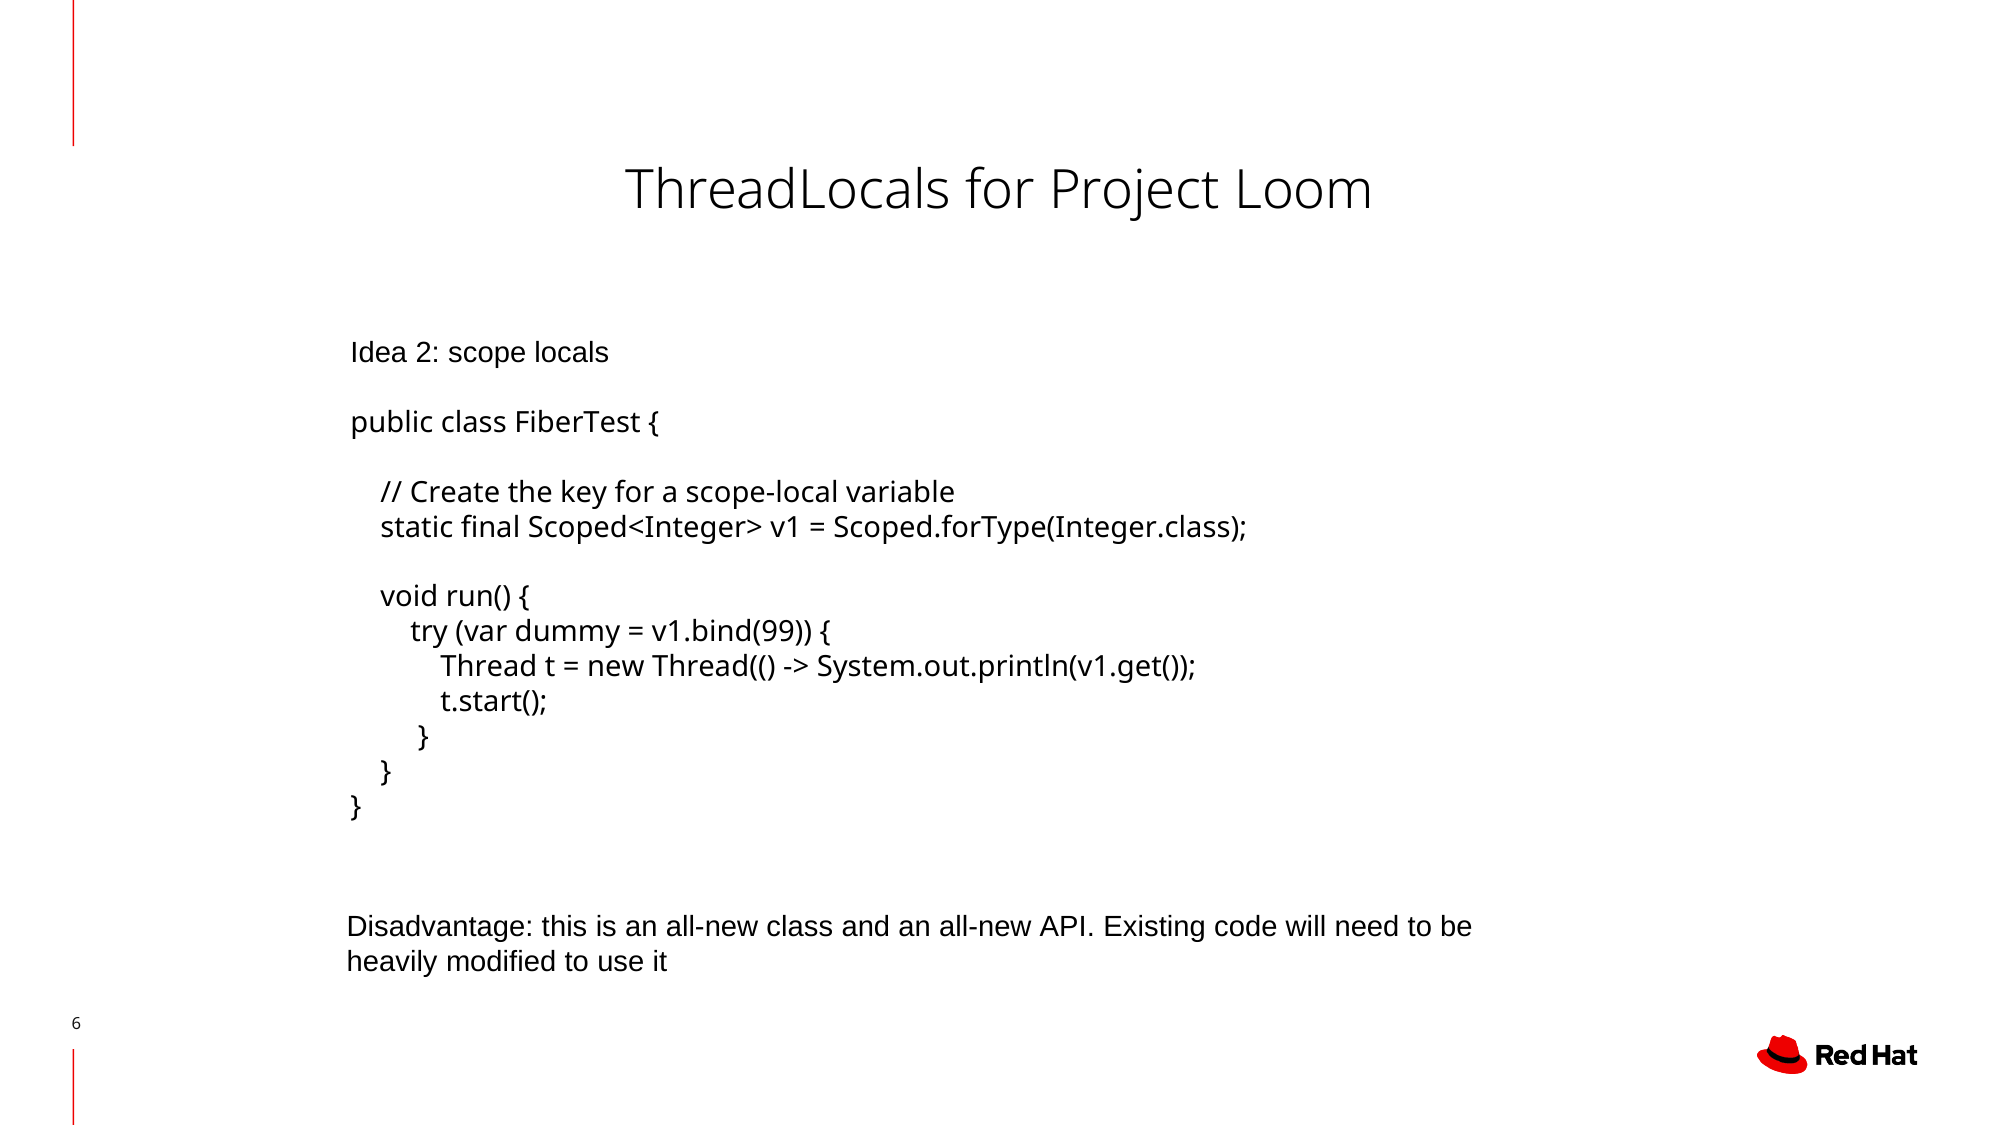

# ThreadLocals for Project Loom
Idea 2: scope locals
public class FiberTest {
 // Create the key for a scope-local variable
 static final Scoped<Integer> v1 = Scoped.forType(Integer.class);
 void run() {
 try (var dummy = v1.bind(99)) {
 Thread t = new Thread(() -> System.out.println(v1.get());
 t.start();
 }
 }
}
Disadvantage: this is an all-new class and an all-new API. Existing code will need to be heavily modified to use it
6